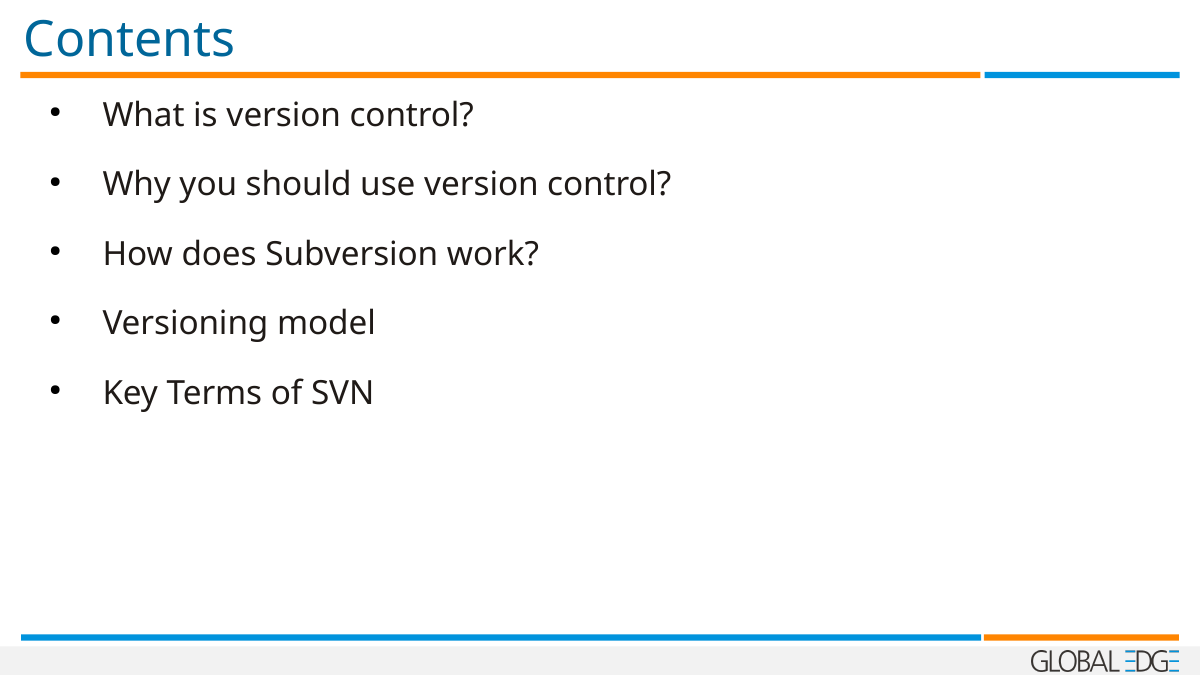

# Contents
What is version control?
Why you should use version control?
How does Subversion work?
Versioning model
Key Terms of SVN